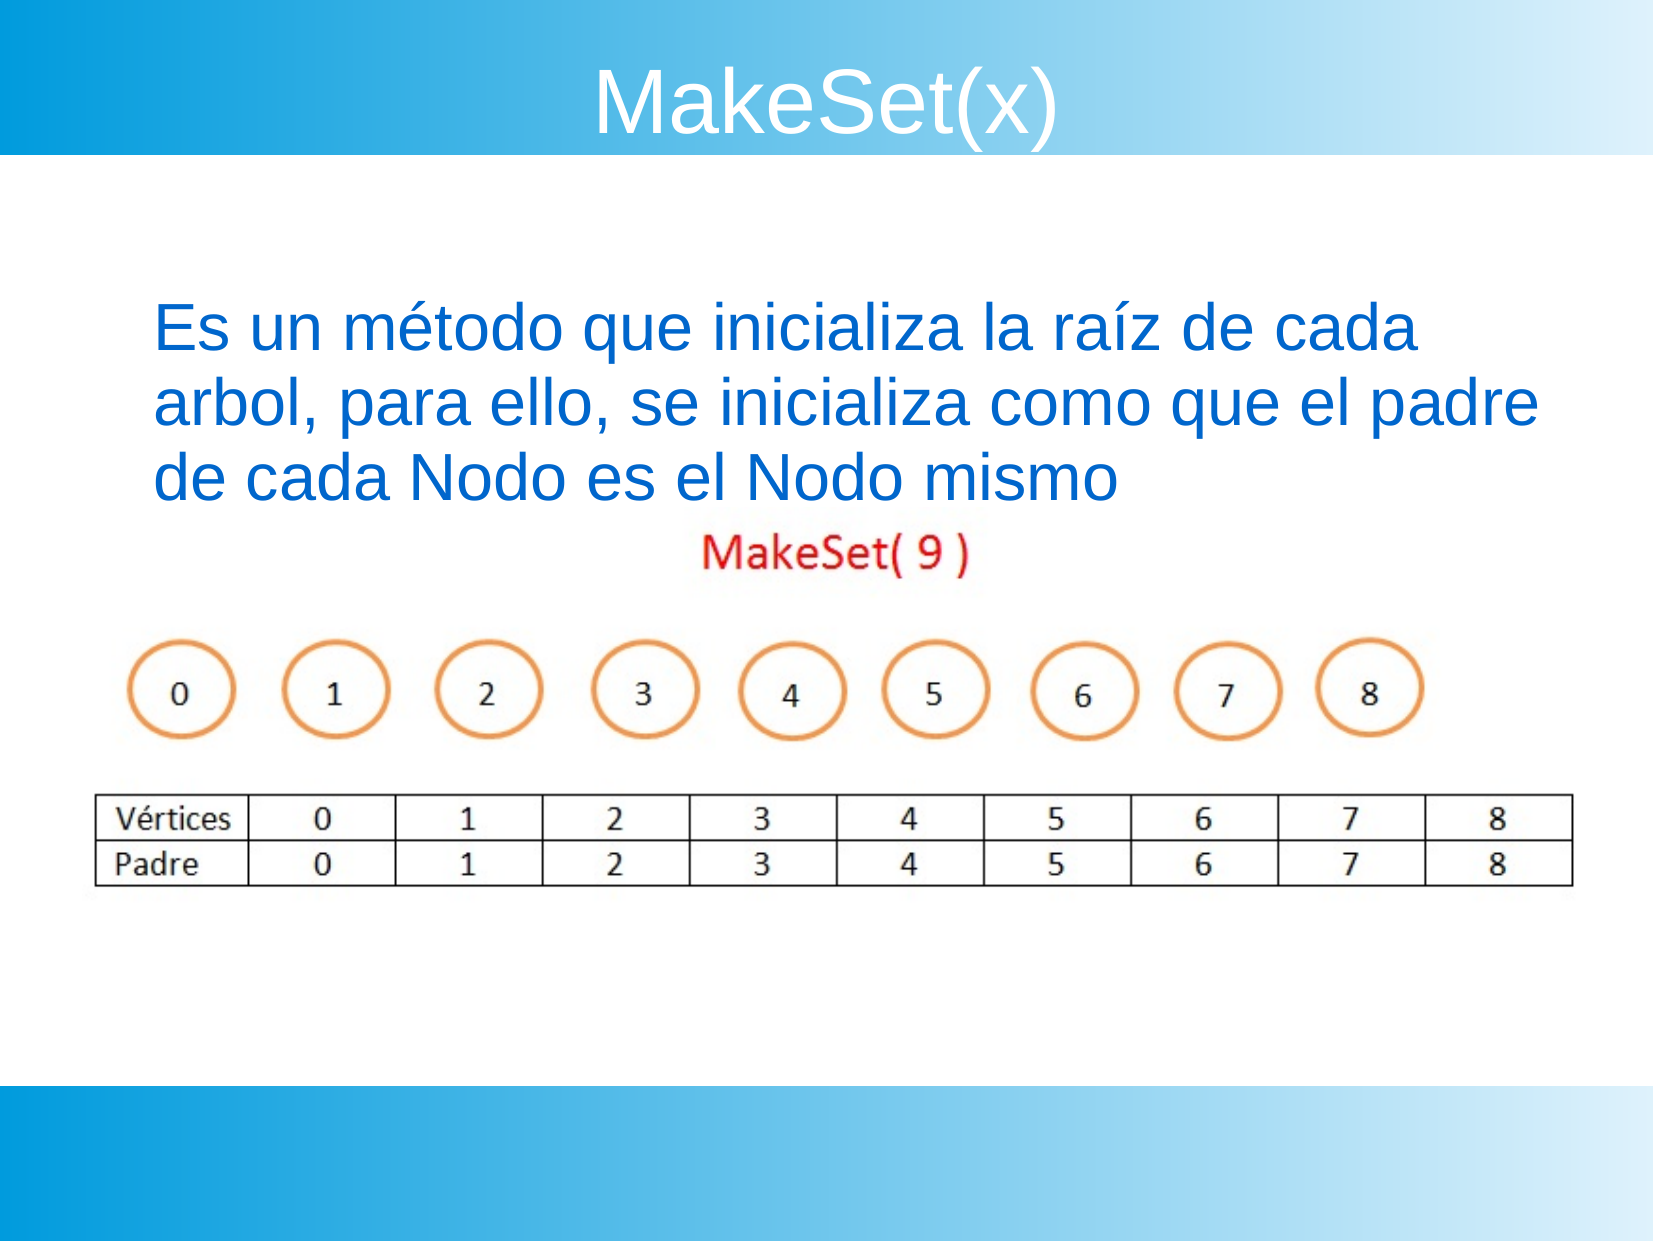

# MakeSet(x)
Es un método que inicializa la raíz de cada arbol, para ello, se inicializa como que el padre de cada Nodo es el Nodo mismo